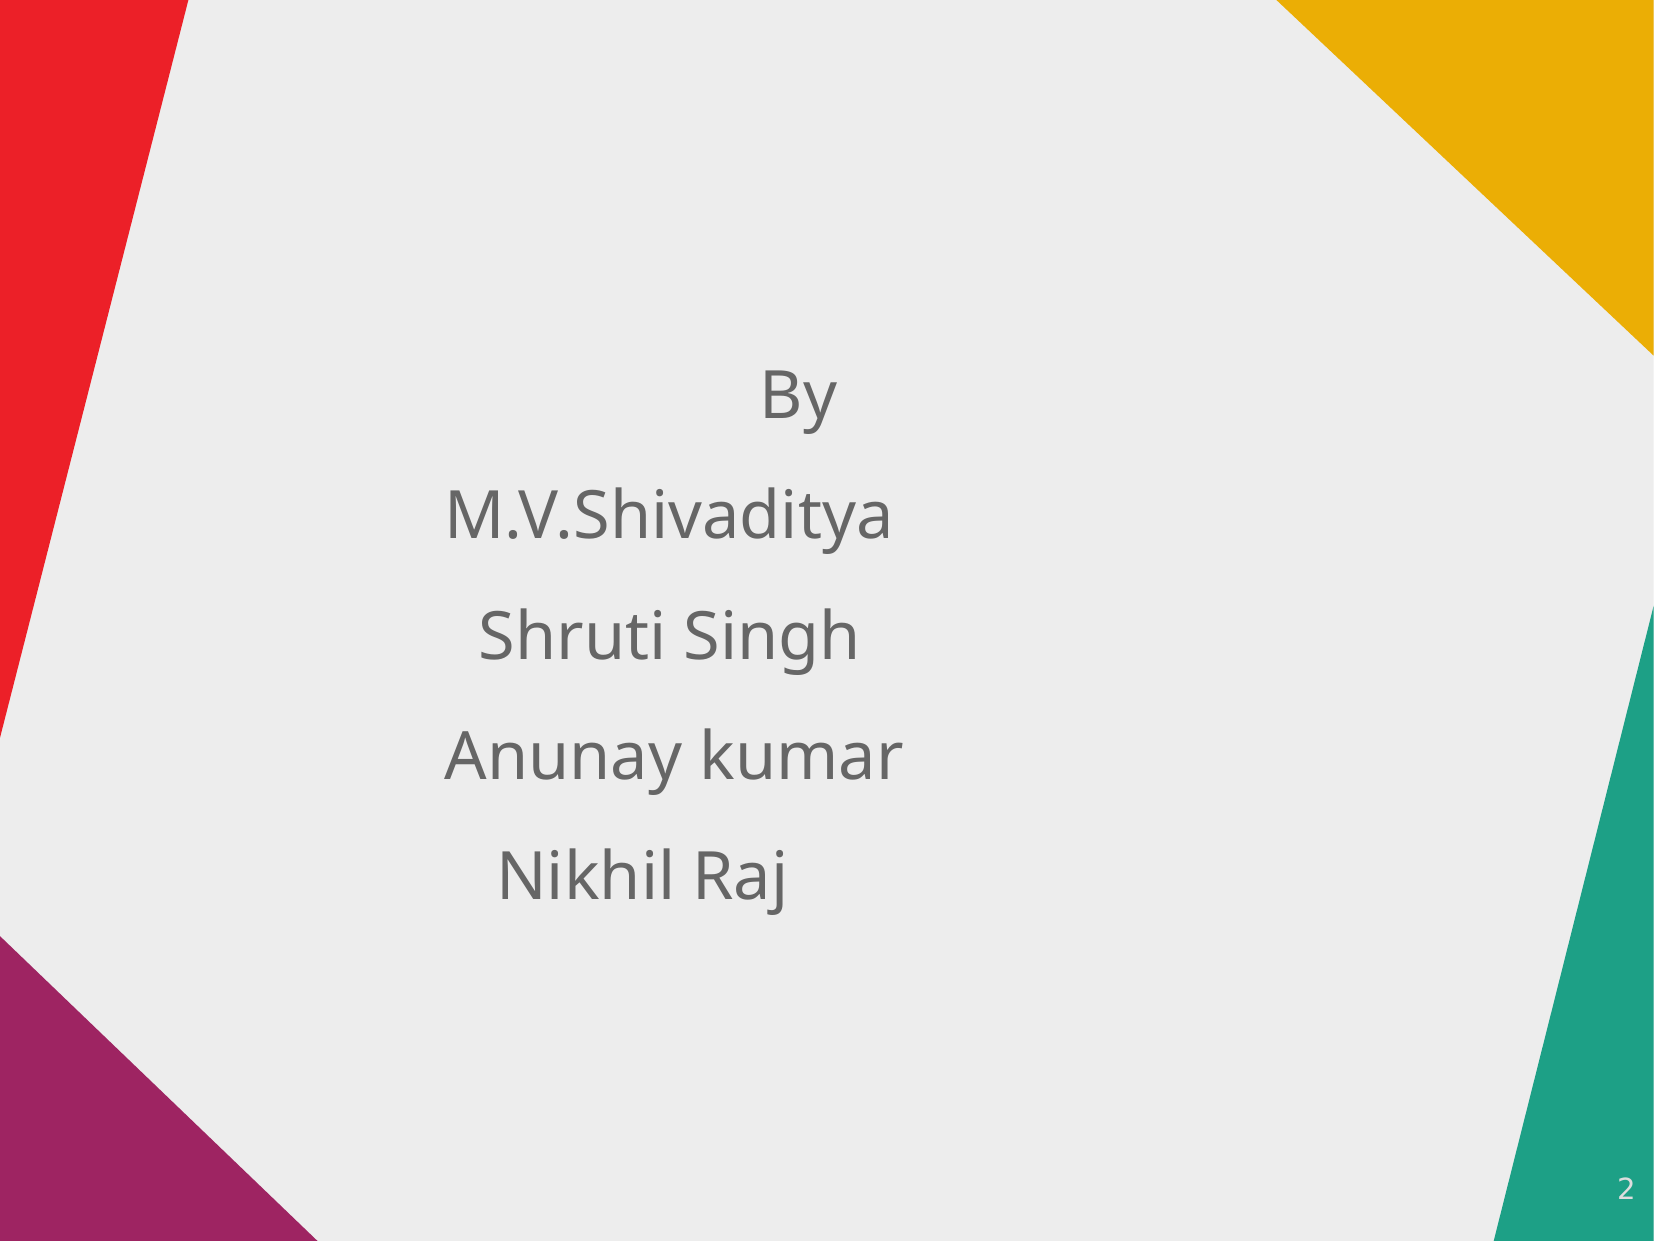

# By
 M.V.Shivaditya
 Shruti Singh
 Anunay kumar
 Nikhil Raj
2